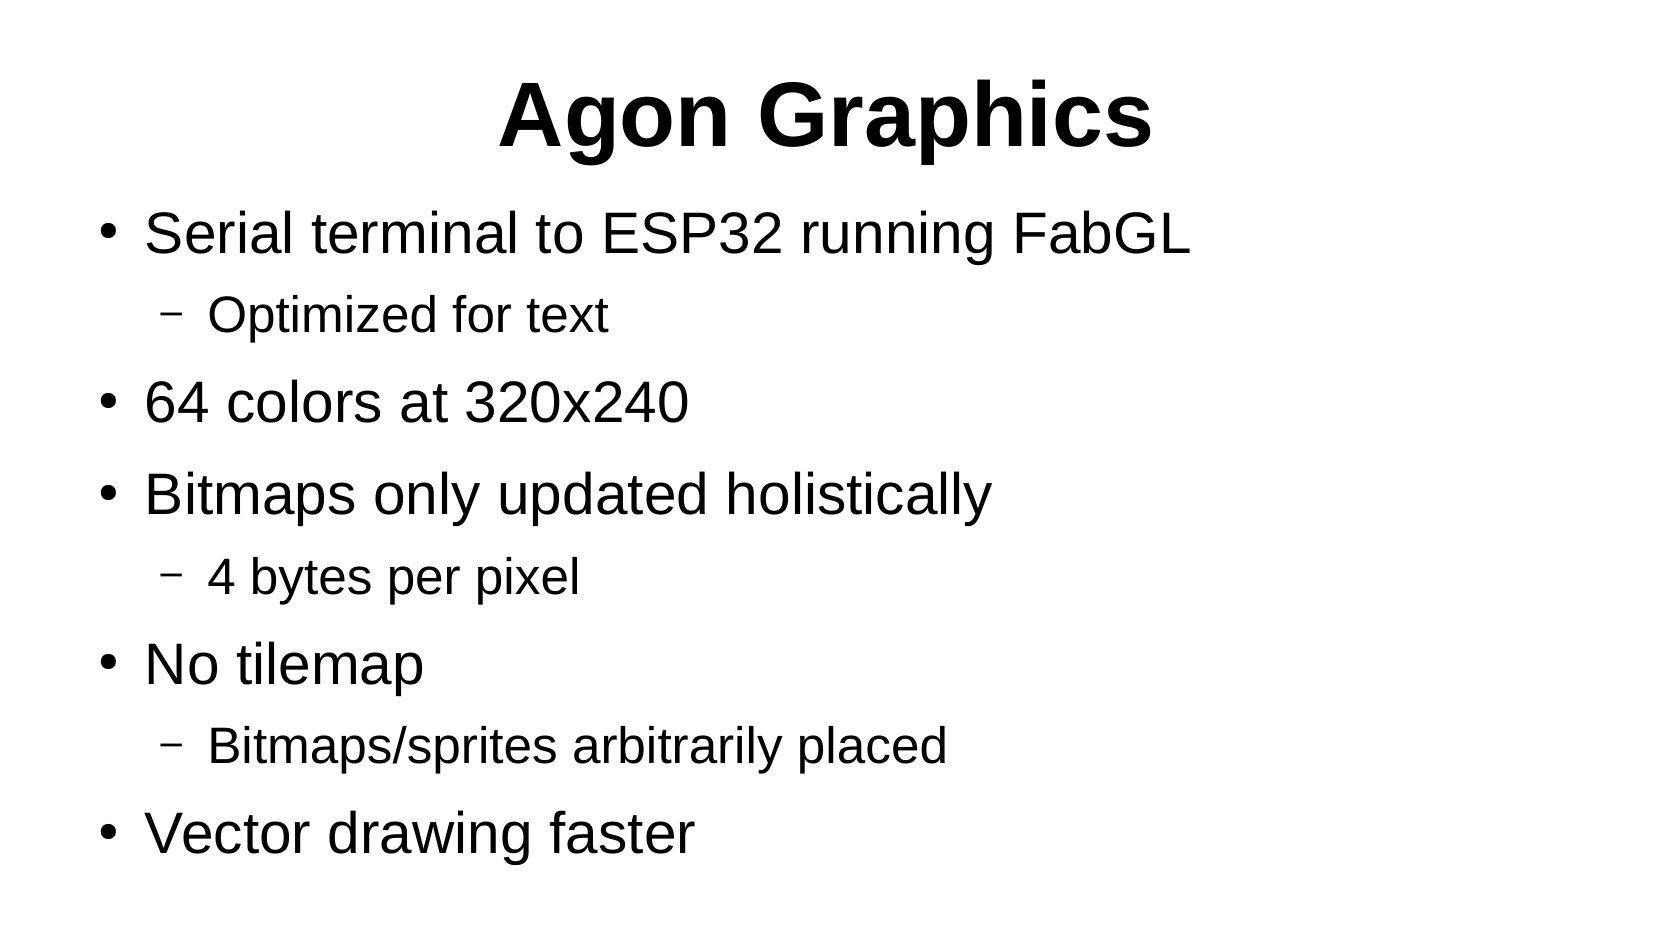

# Agon Graphics
Serial terminal to ESP32 running FabGL
Optimized for text
64 colors at 320x240
Bitmaps only updated holistically
4 bytes per pixel
No tilemap
Bitmaps/sprites arbitrarily placed
Vector drawing faster